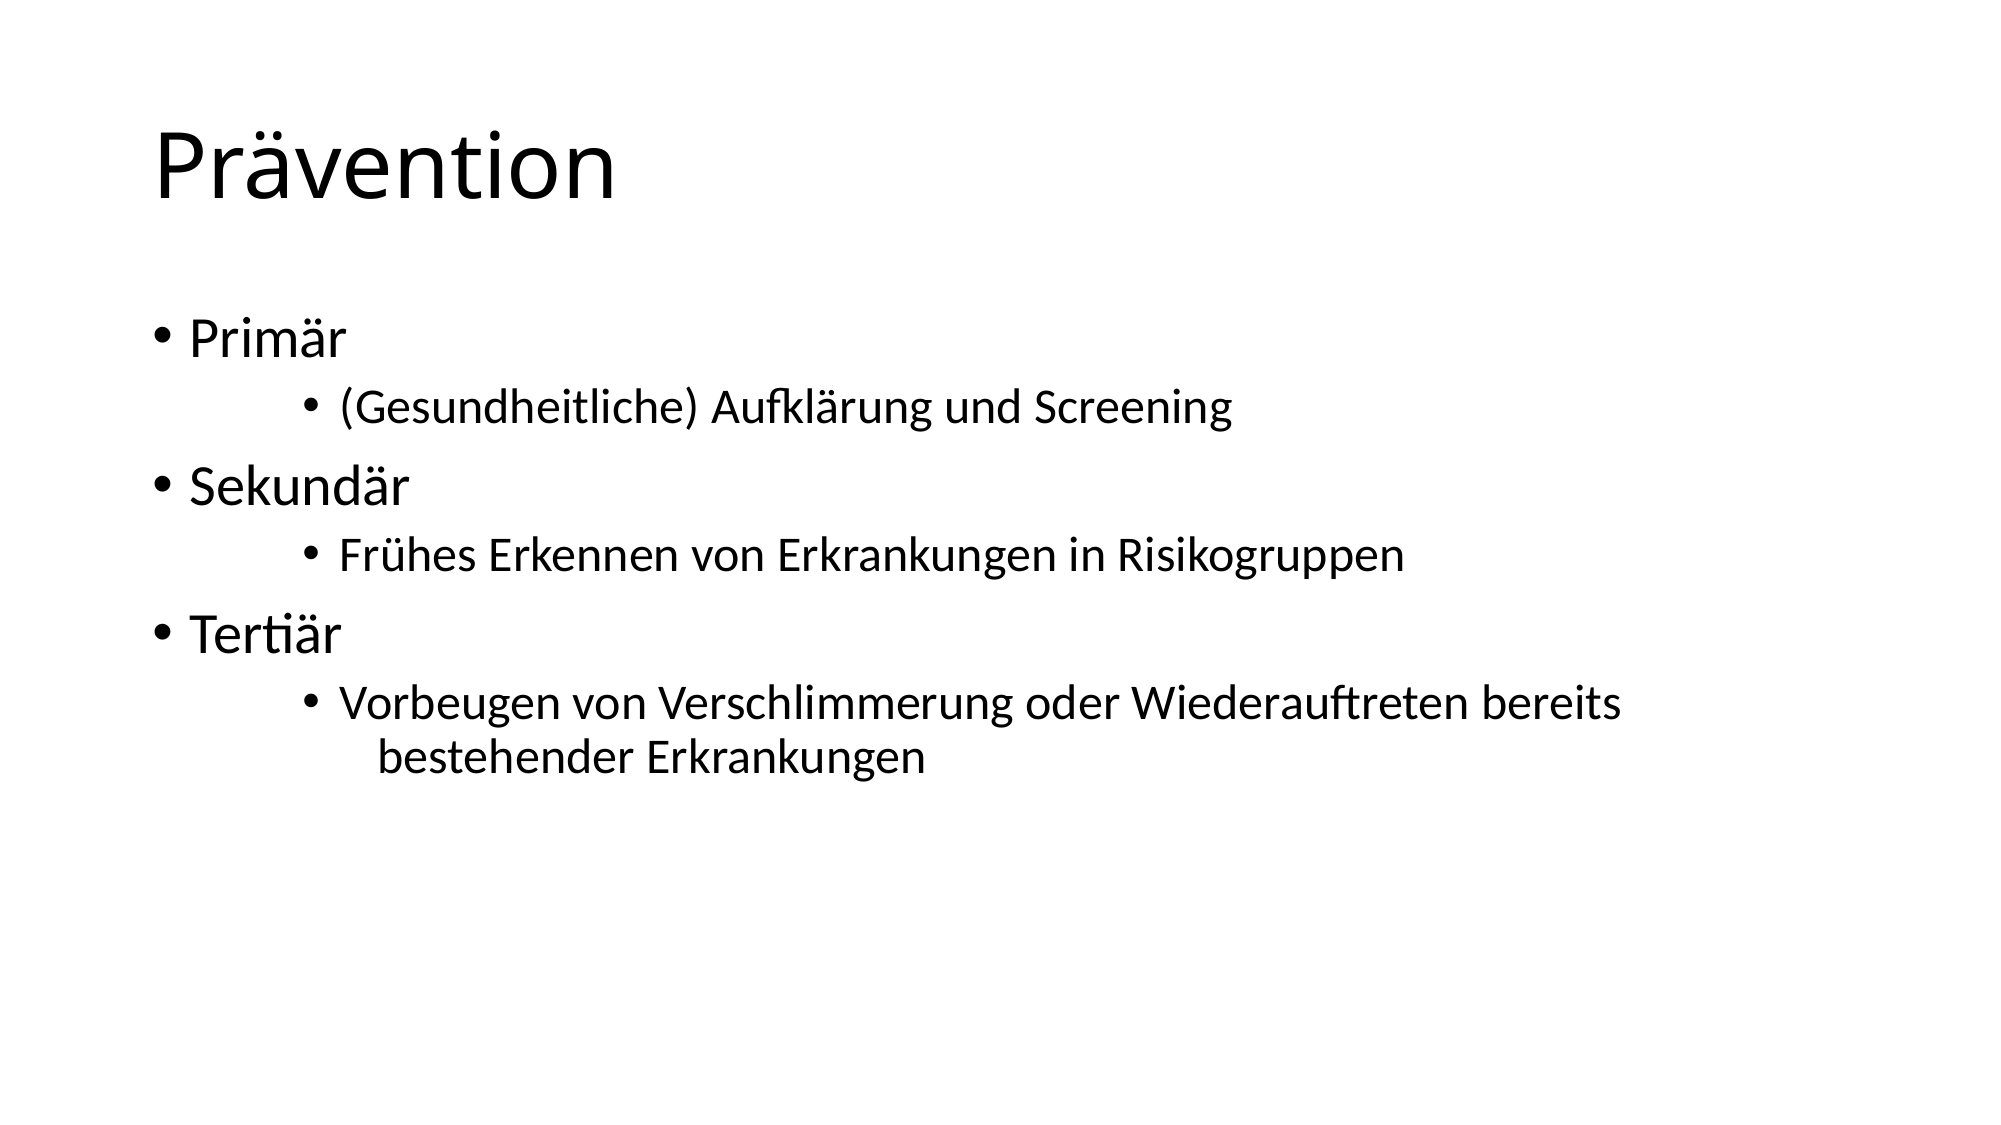

# Prävention
Primär
(Gesundheitliche) Aufklärung und Screening
Sekundär
Frühes Erkennen von Erkrankungen in Risikogruppen
Tertiär
Vorbeugen von Verschlimmerung oder Wiederauftreten bereits bestehender Erkrankungen